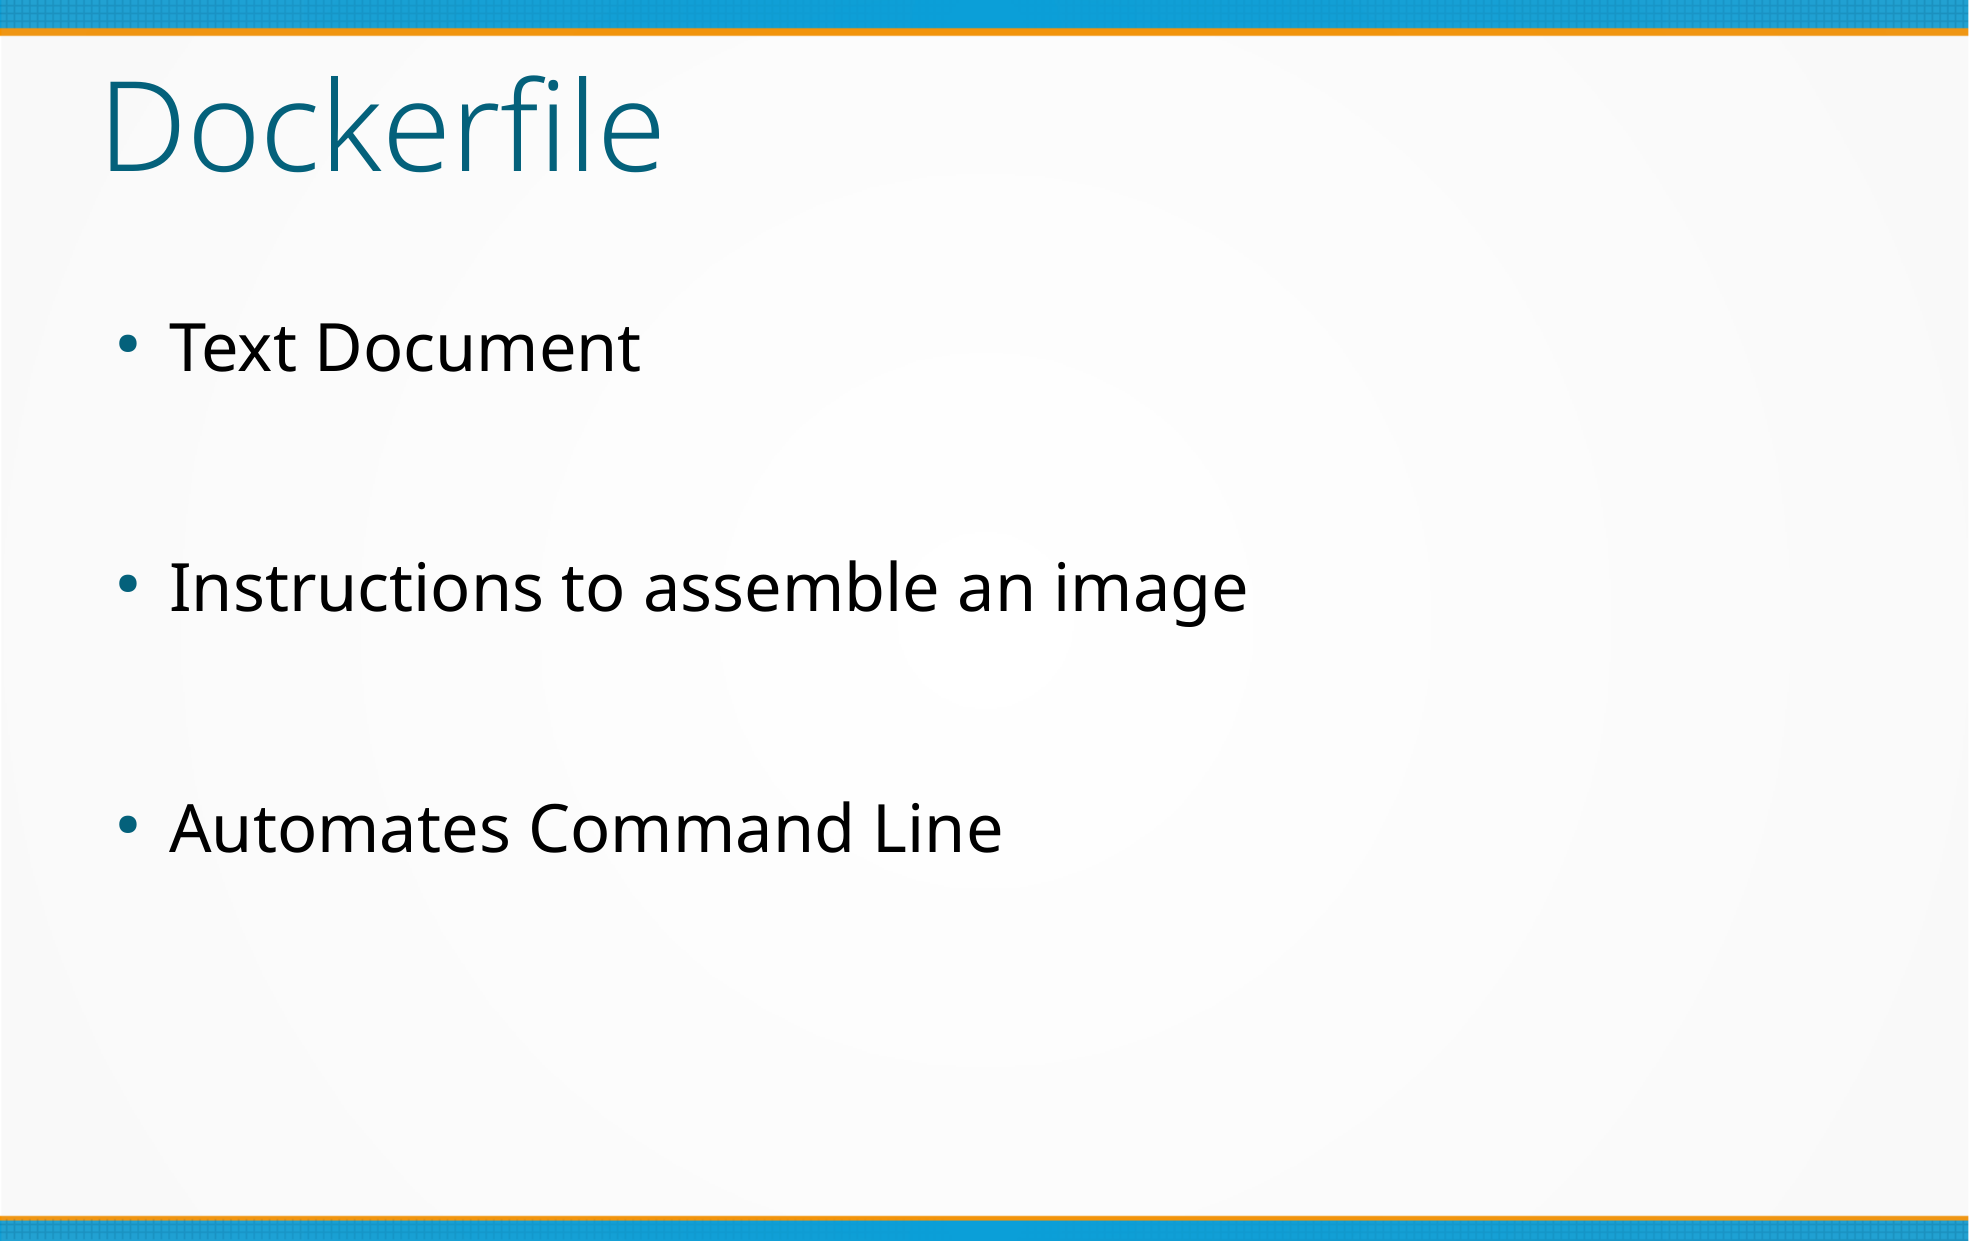

# Dockerfile
Text Document
Instructions to assemble an image
Automates Command Line